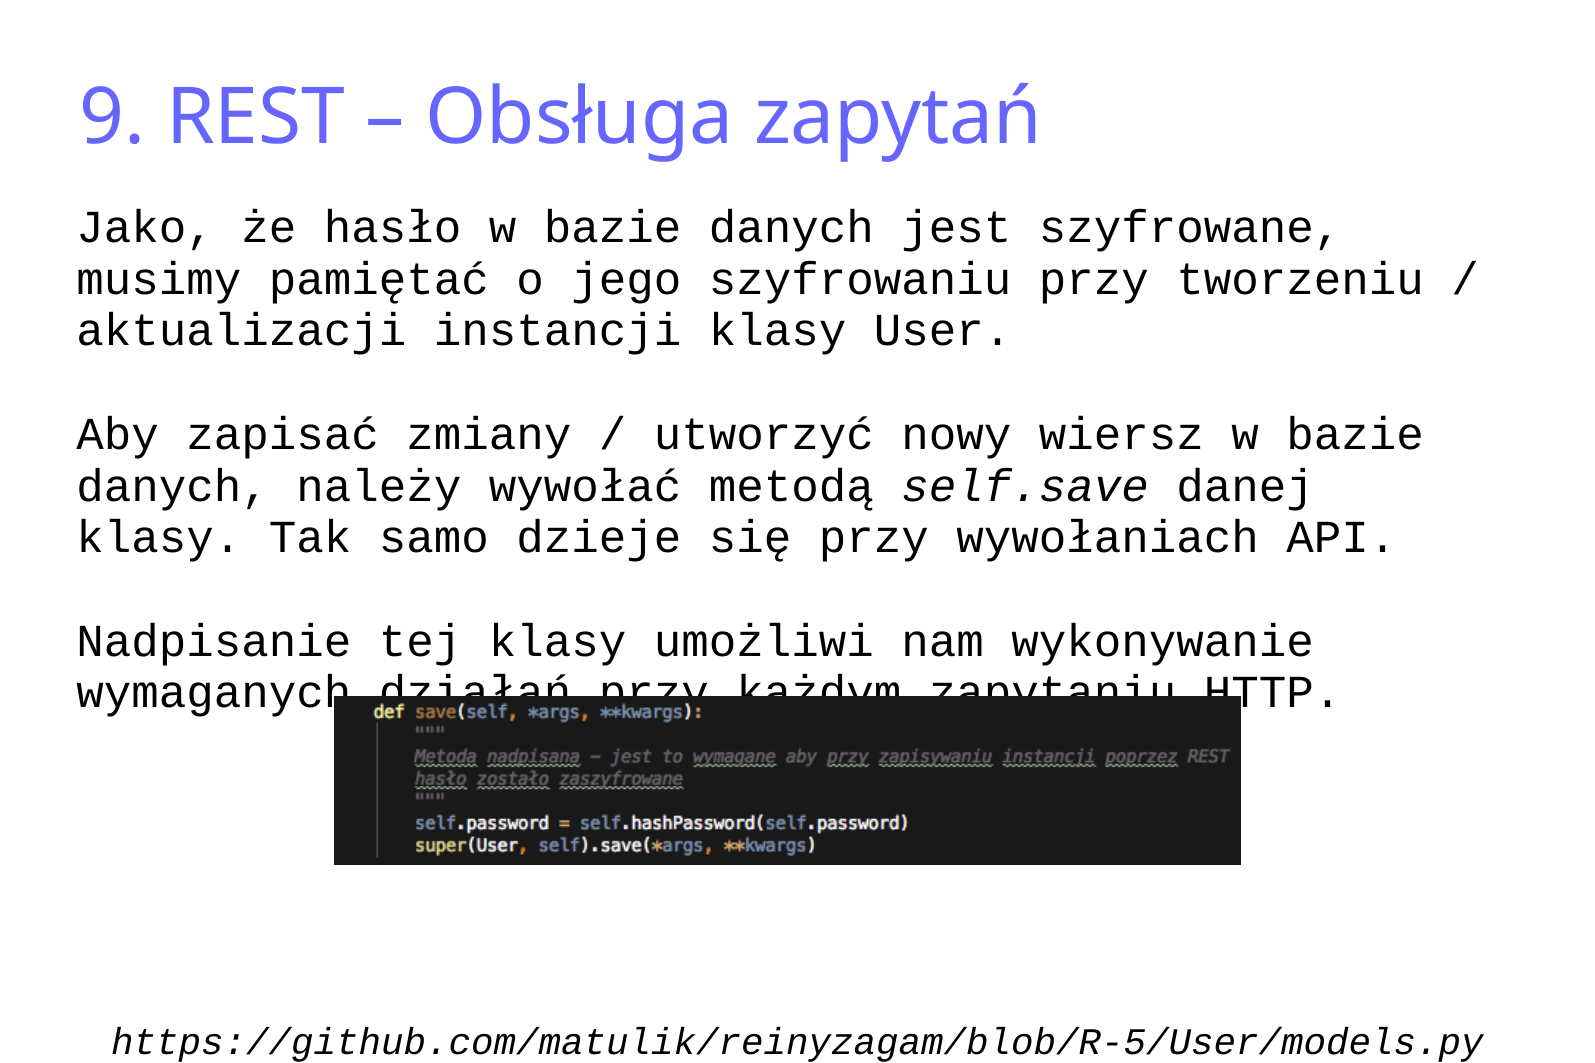

# 9. REST – Obsługa zapytań
Jako, że hasło w bazie danych jest szyfrowane, musimy pamiętać o jego szyfrowaniu przy tworzeniu / aktualizacji instancji klasy User.
Aby zapisać zmiany / utworzyć nowy wiersz w bazie danych, należy wywołać metodą self.save danej klasy. Tak samo dzieje się przy wywołaniach API.
Nadpisanie tej klasy umożliwi nam wykonywanie wymaganych działań przy każdym zapytaniu HTTP.
https://github.com/matulik/reinyzagam/blob/R-5/User/models.py